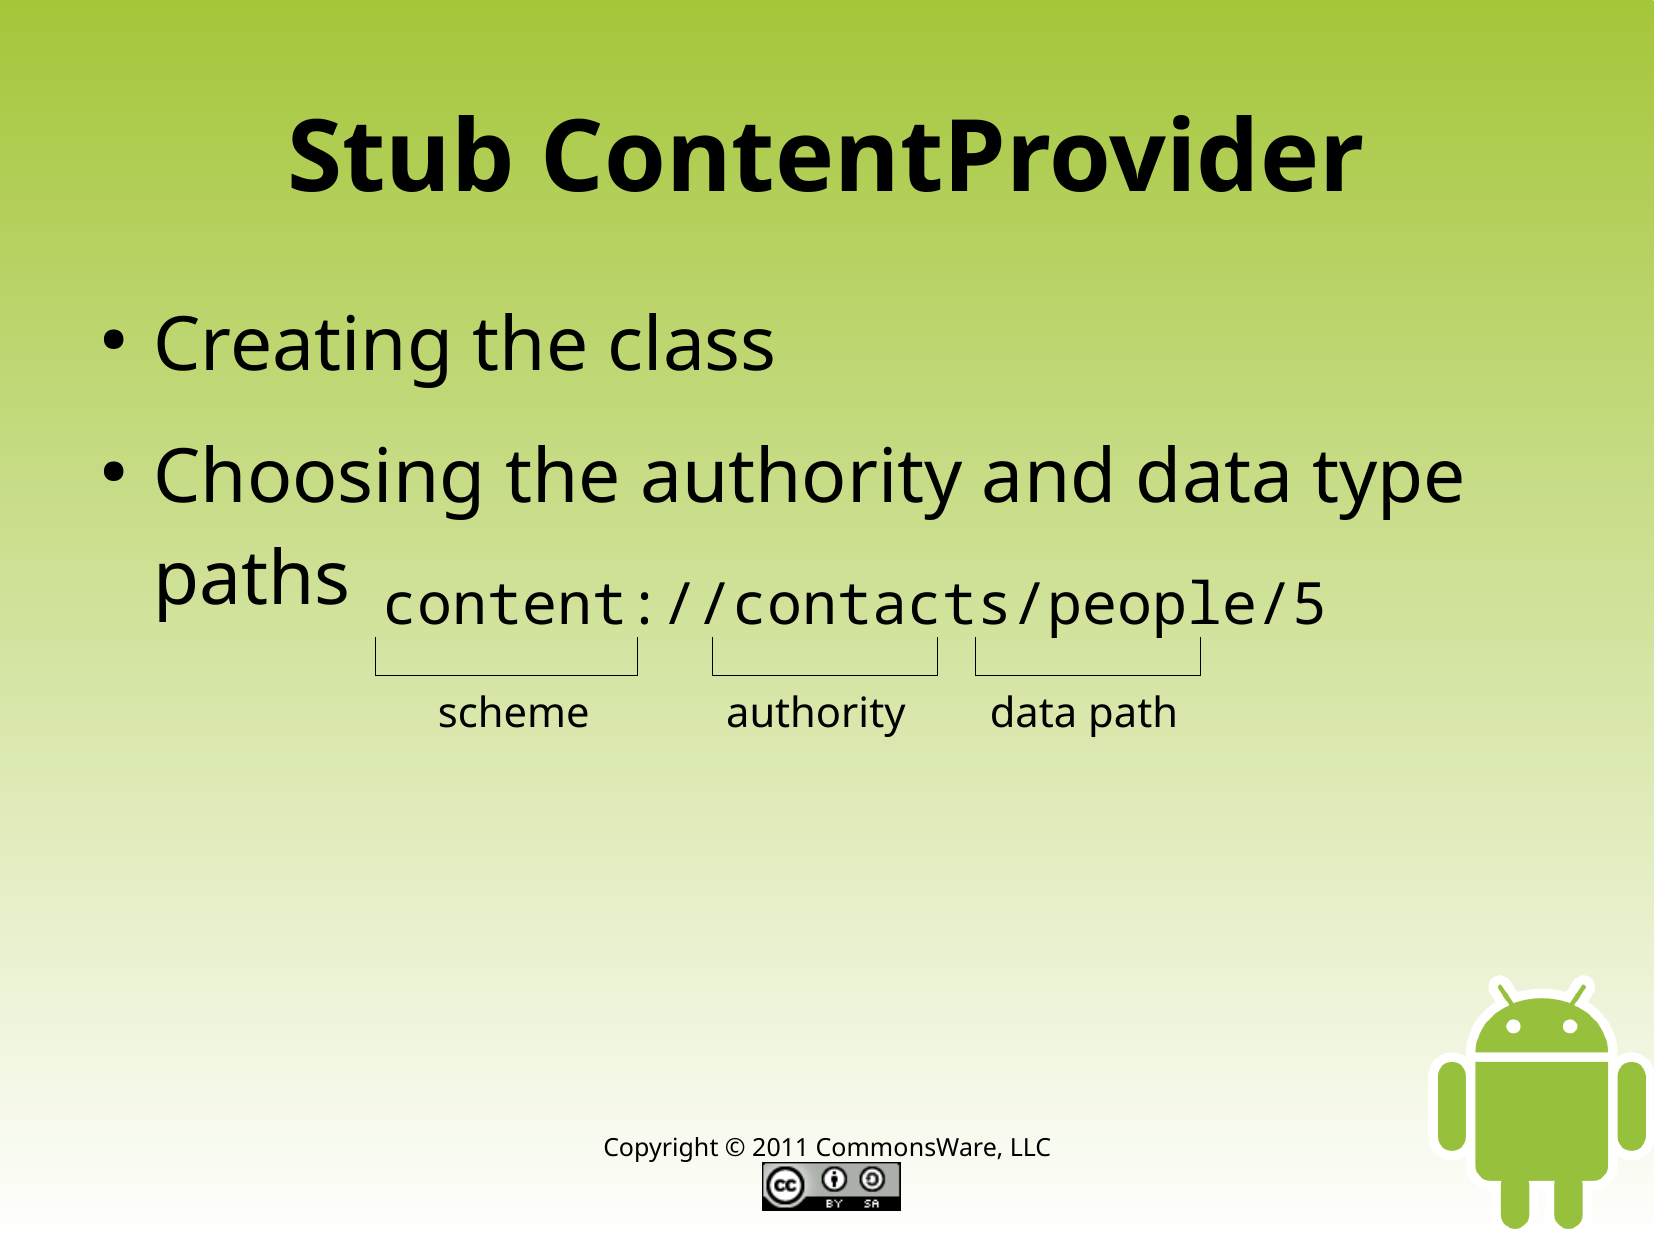

# Stub ContentProvider
Creating the class
Choosing the authority and data type paths
content://contacts/people/5
scheme
authority
data path